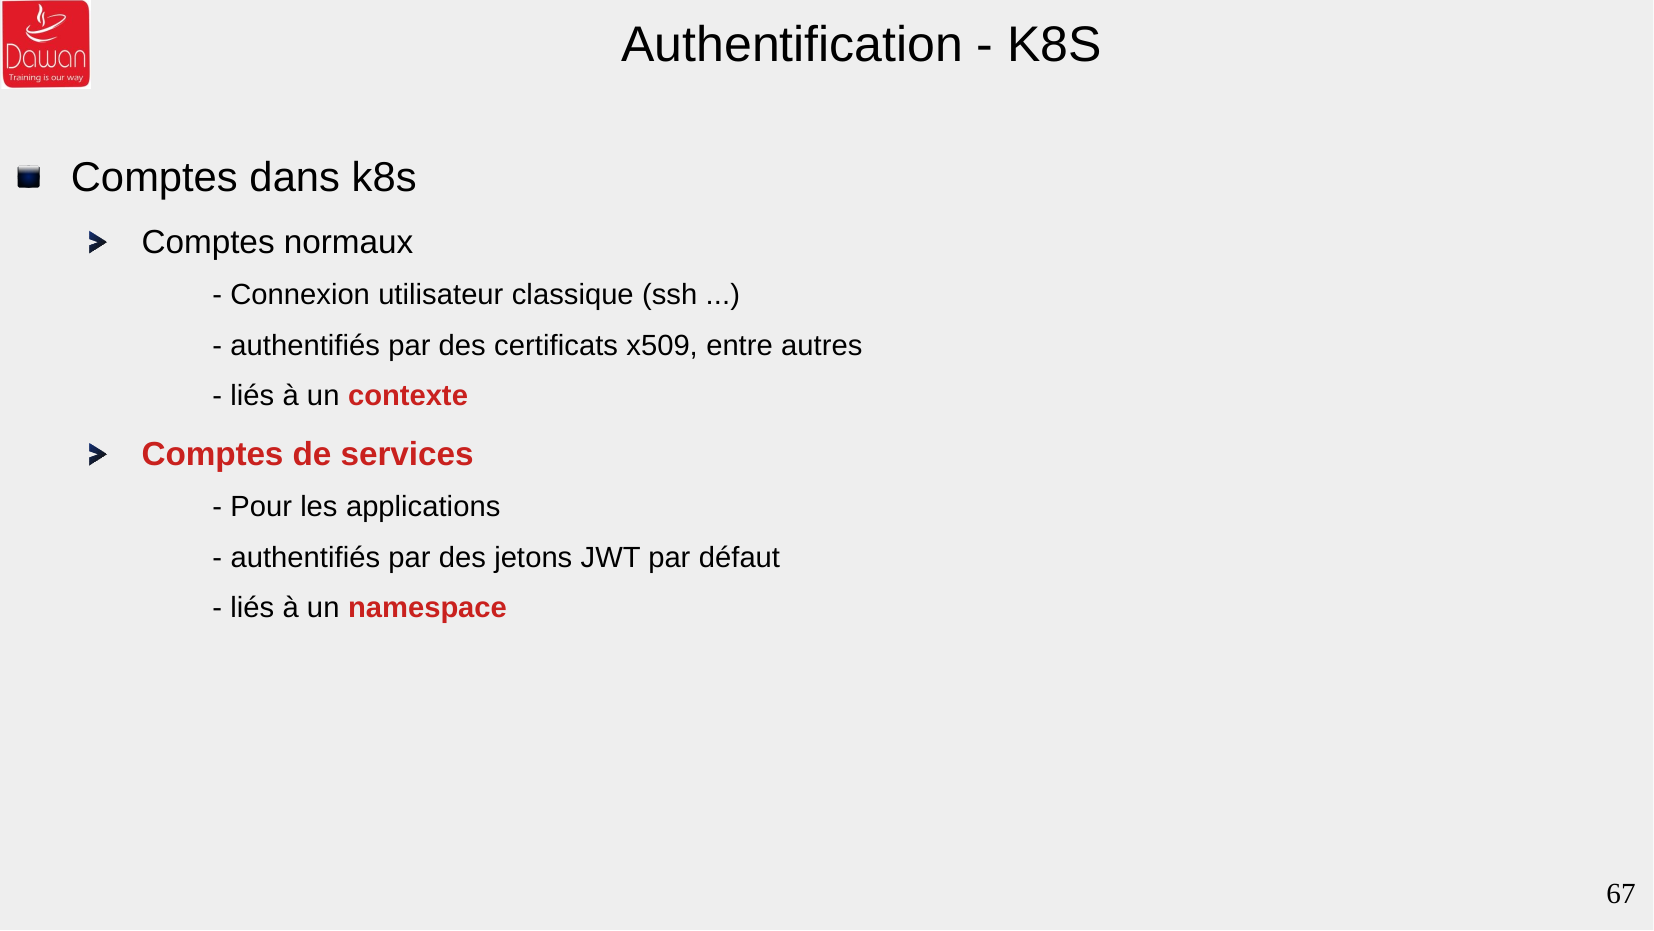

# Authentification - K8S
Comptes dans k8s
Comptes normaux
- Connexion utilisateur classique (ssh ...)
- authentifiés par des certificats x509, entre autres
- liés à un contexte
Comptes de services
- Pour les applications
- authentifiés par des jetons JWT par défaut
- liés à un namespace
67